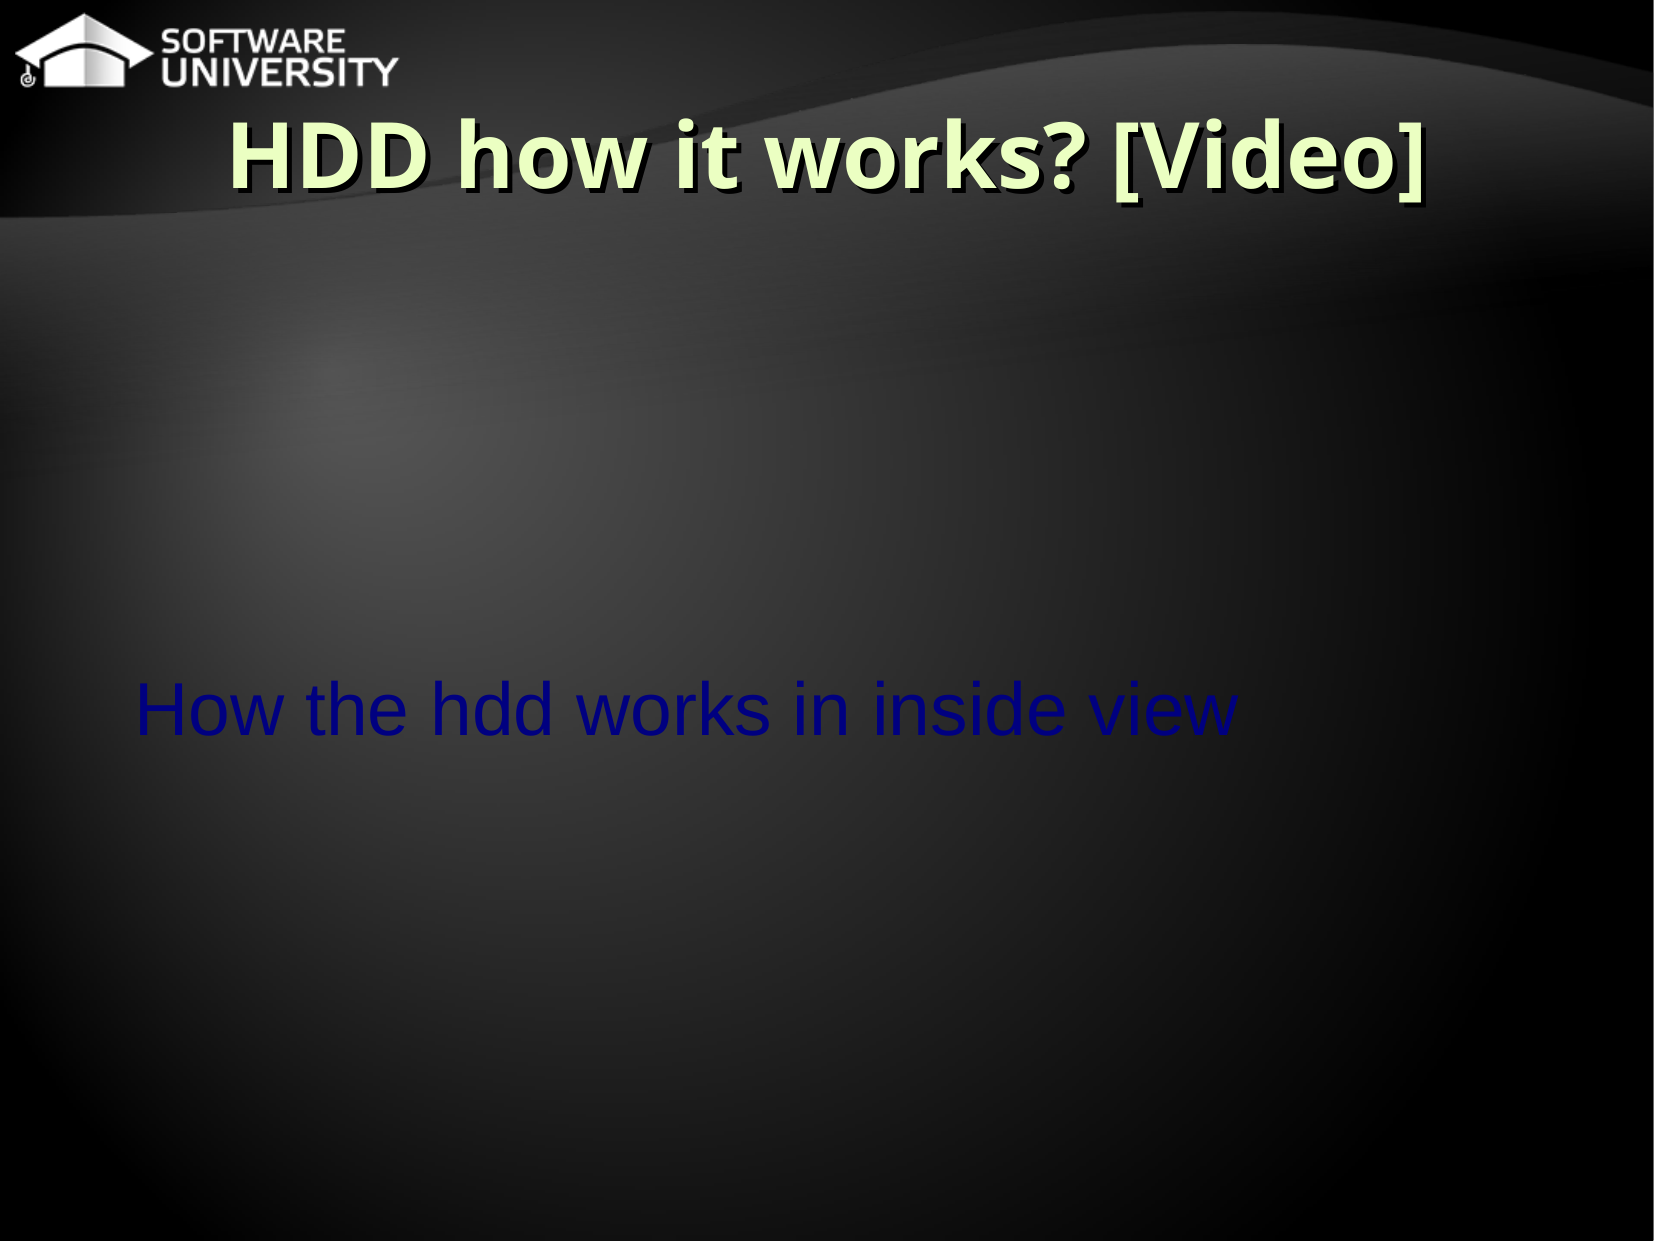

# HDD how it works? [Video]
How the hdd works in inside view